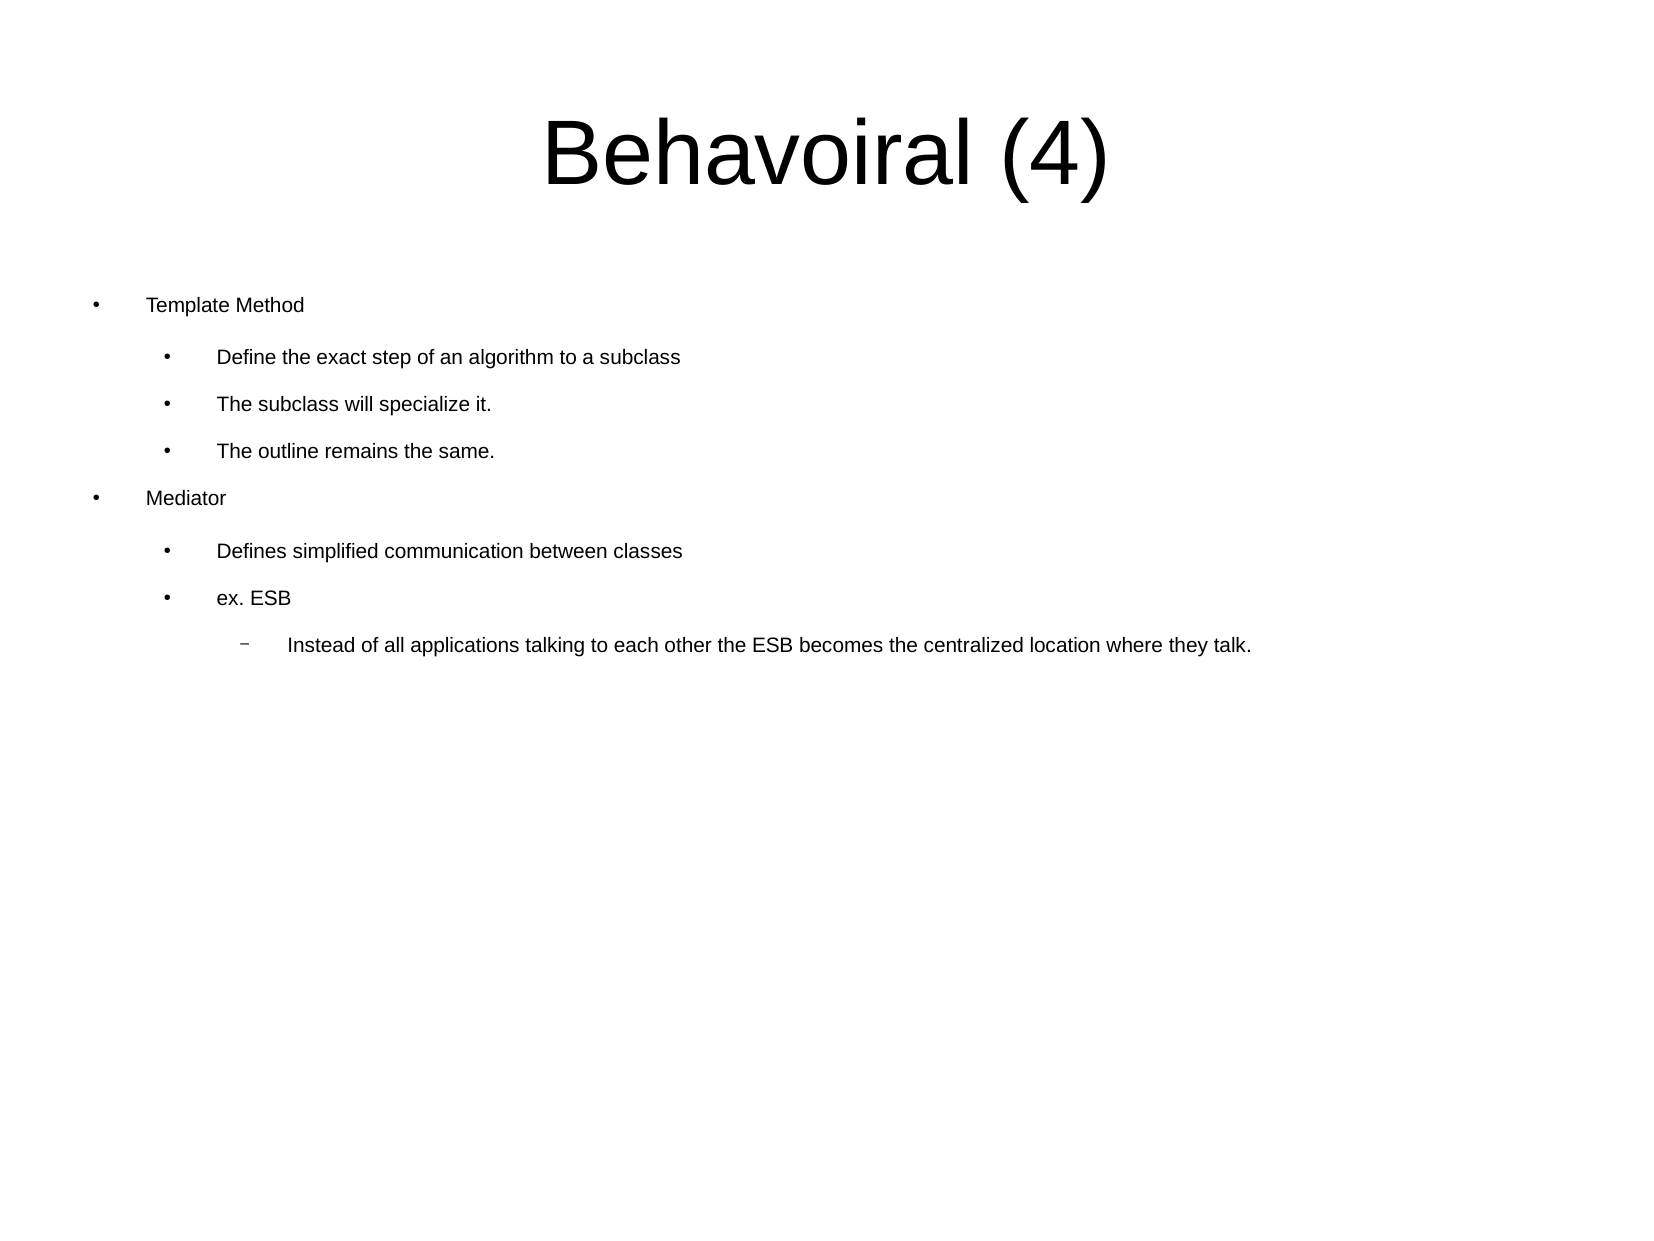

# Behavoiral (4)
Template Method
Define the exact step of an algorithm to a subclass
The subclass will specialize it.
The outline remains the same.
Mediator
Defines simplified communication between classes
ex. ESB
Instead of all applications talking to each other the ESB becomes the centralized location where they talk.